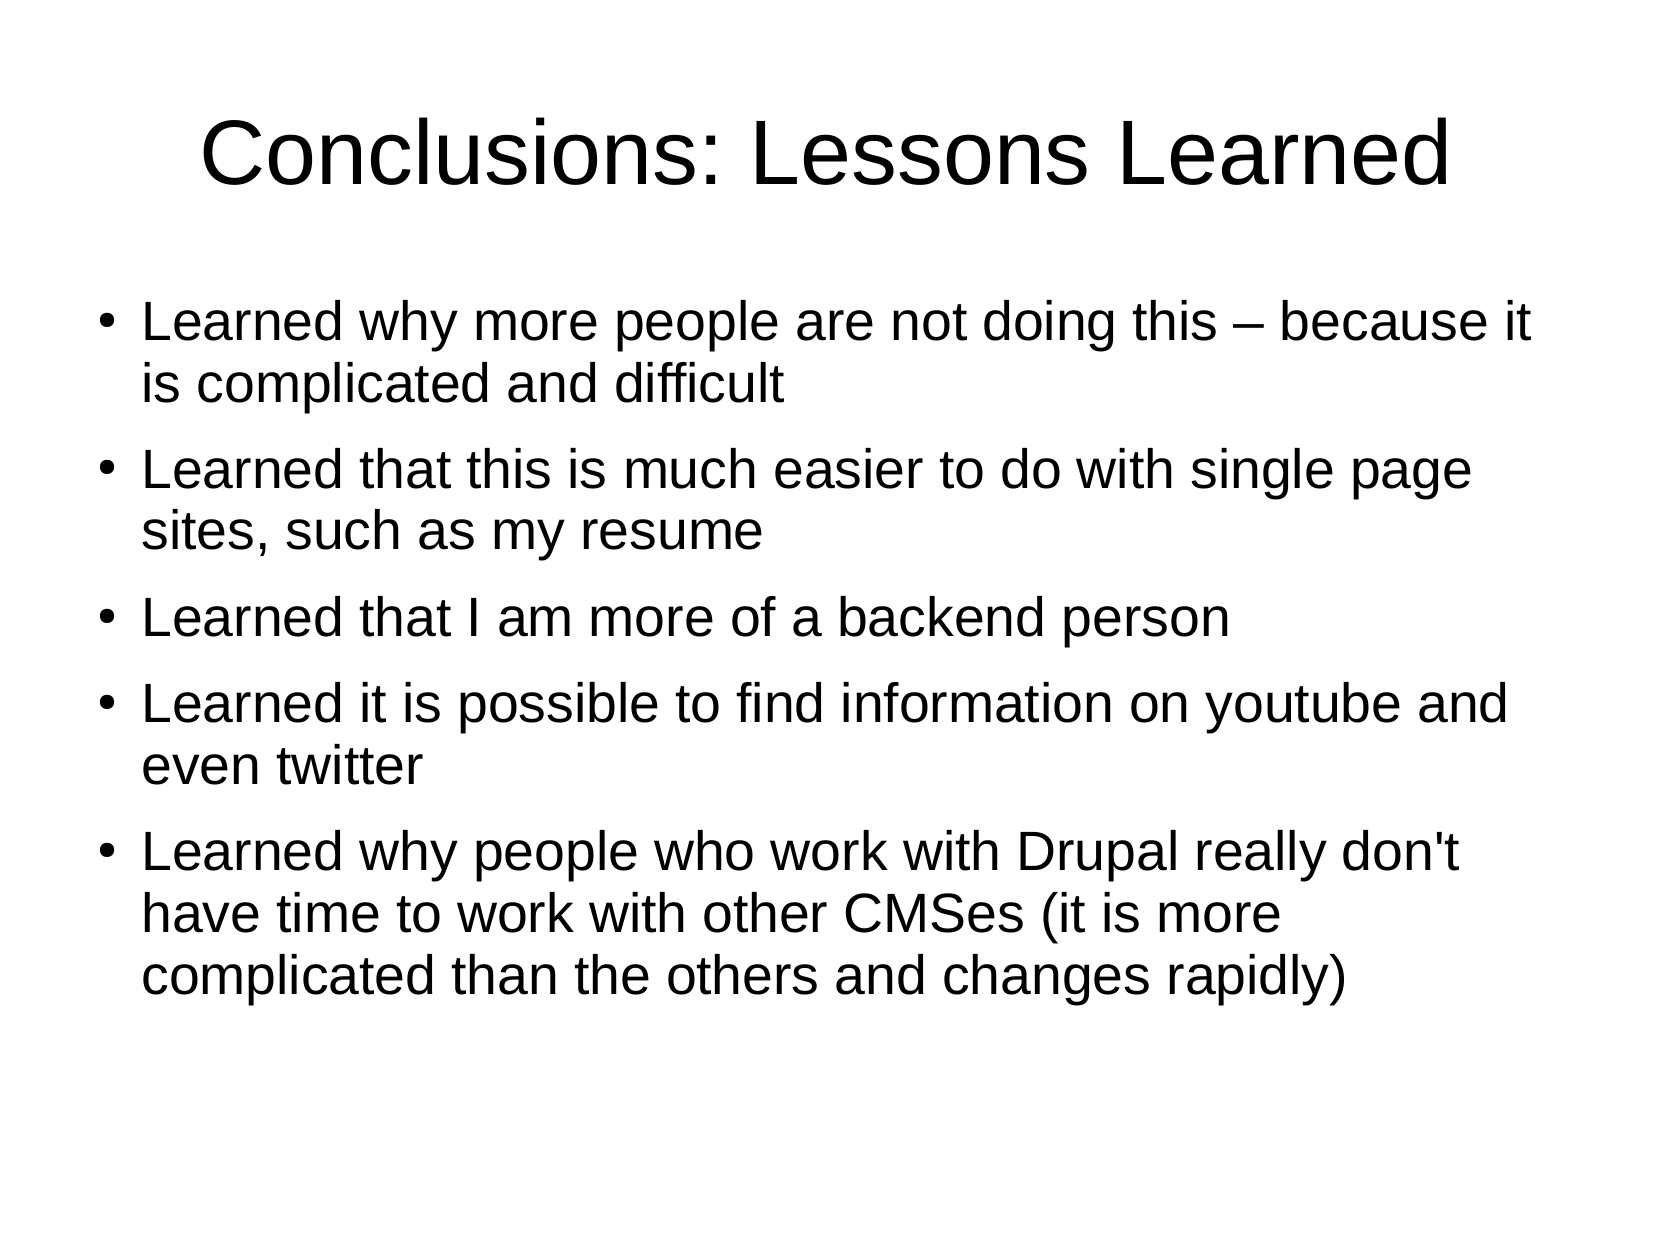

# Conclusions: Lessons Learned
Learned why more people are not doing this – because it is complicated and difficult
Learned that this is much easier to do with single page sites, such as my resume
Learned that I am more of a backend person
Learned it is possible to find information on youtube and even twitter
Learned why people who work with Drupal really don't have time to work with other CMSes (it is more complicated than the others and changes rapidly)